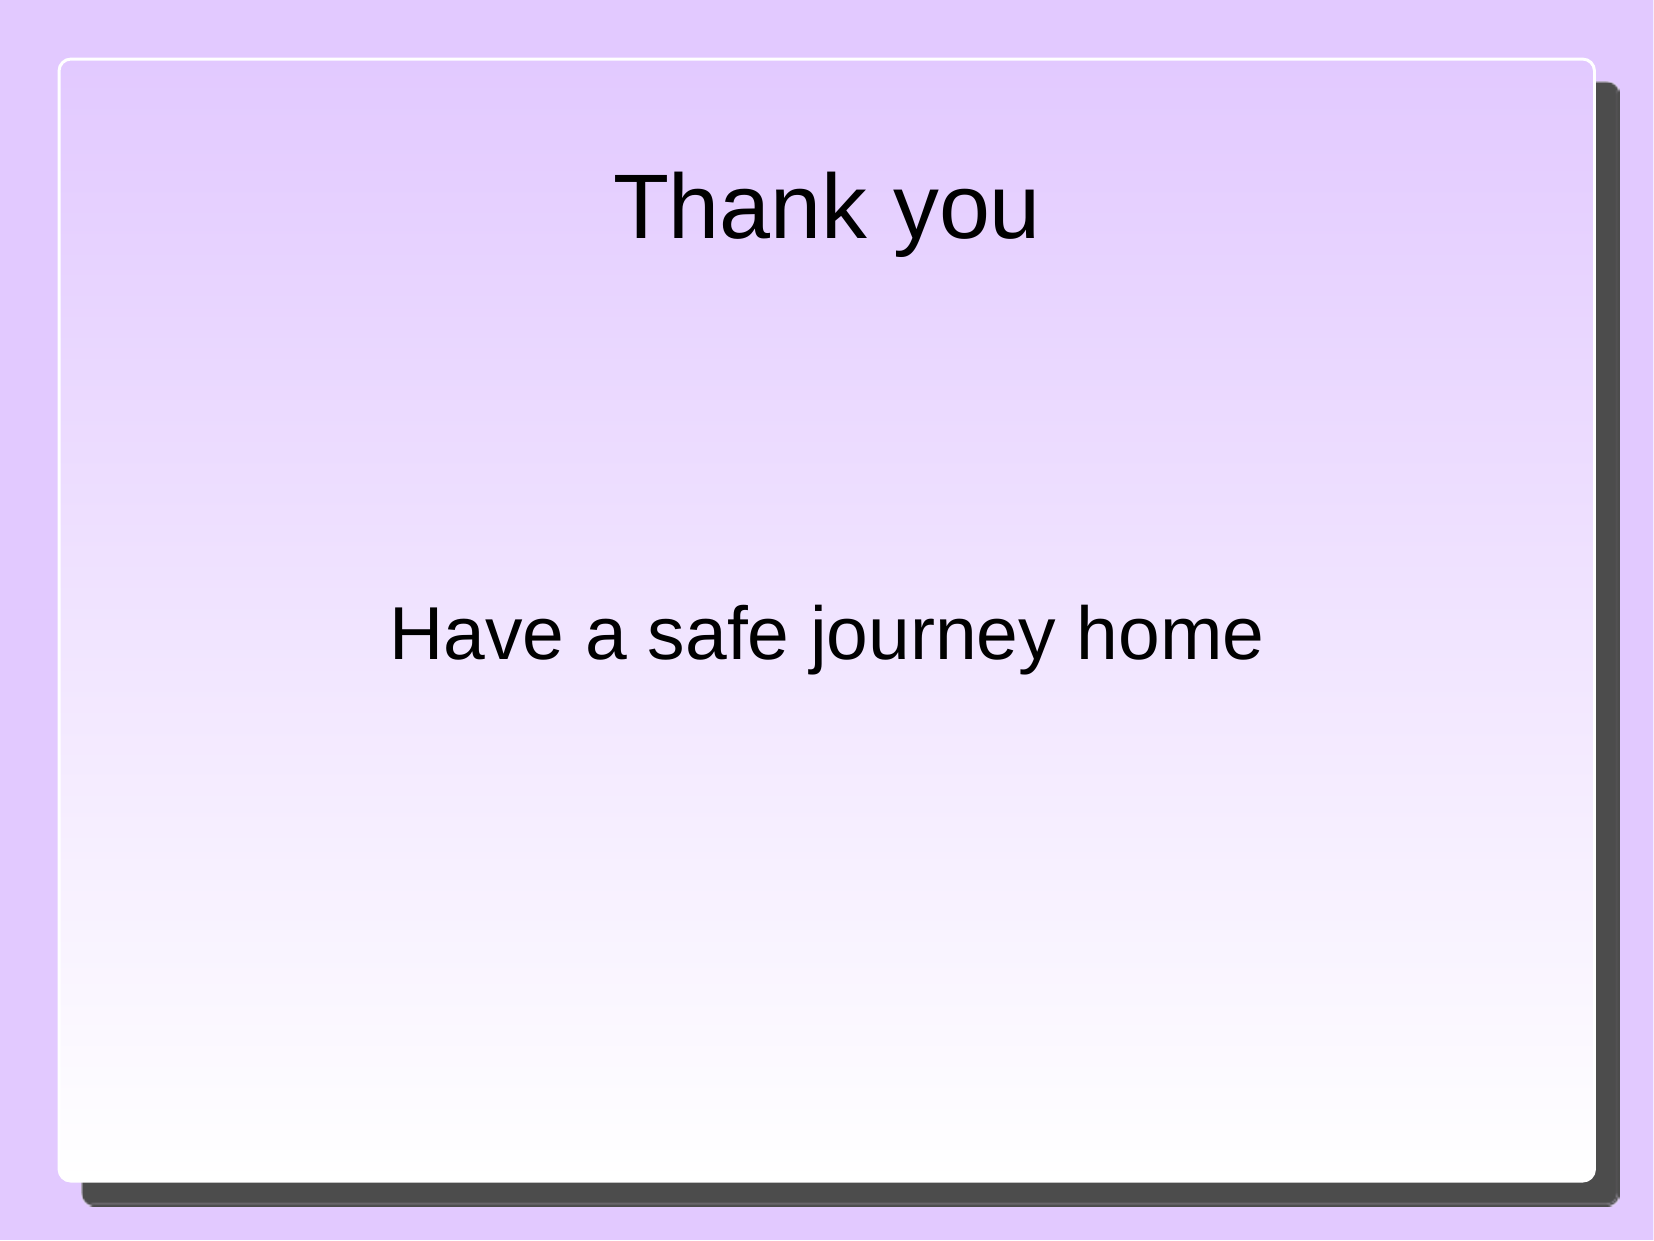

# Thank you
Have a safe journey home